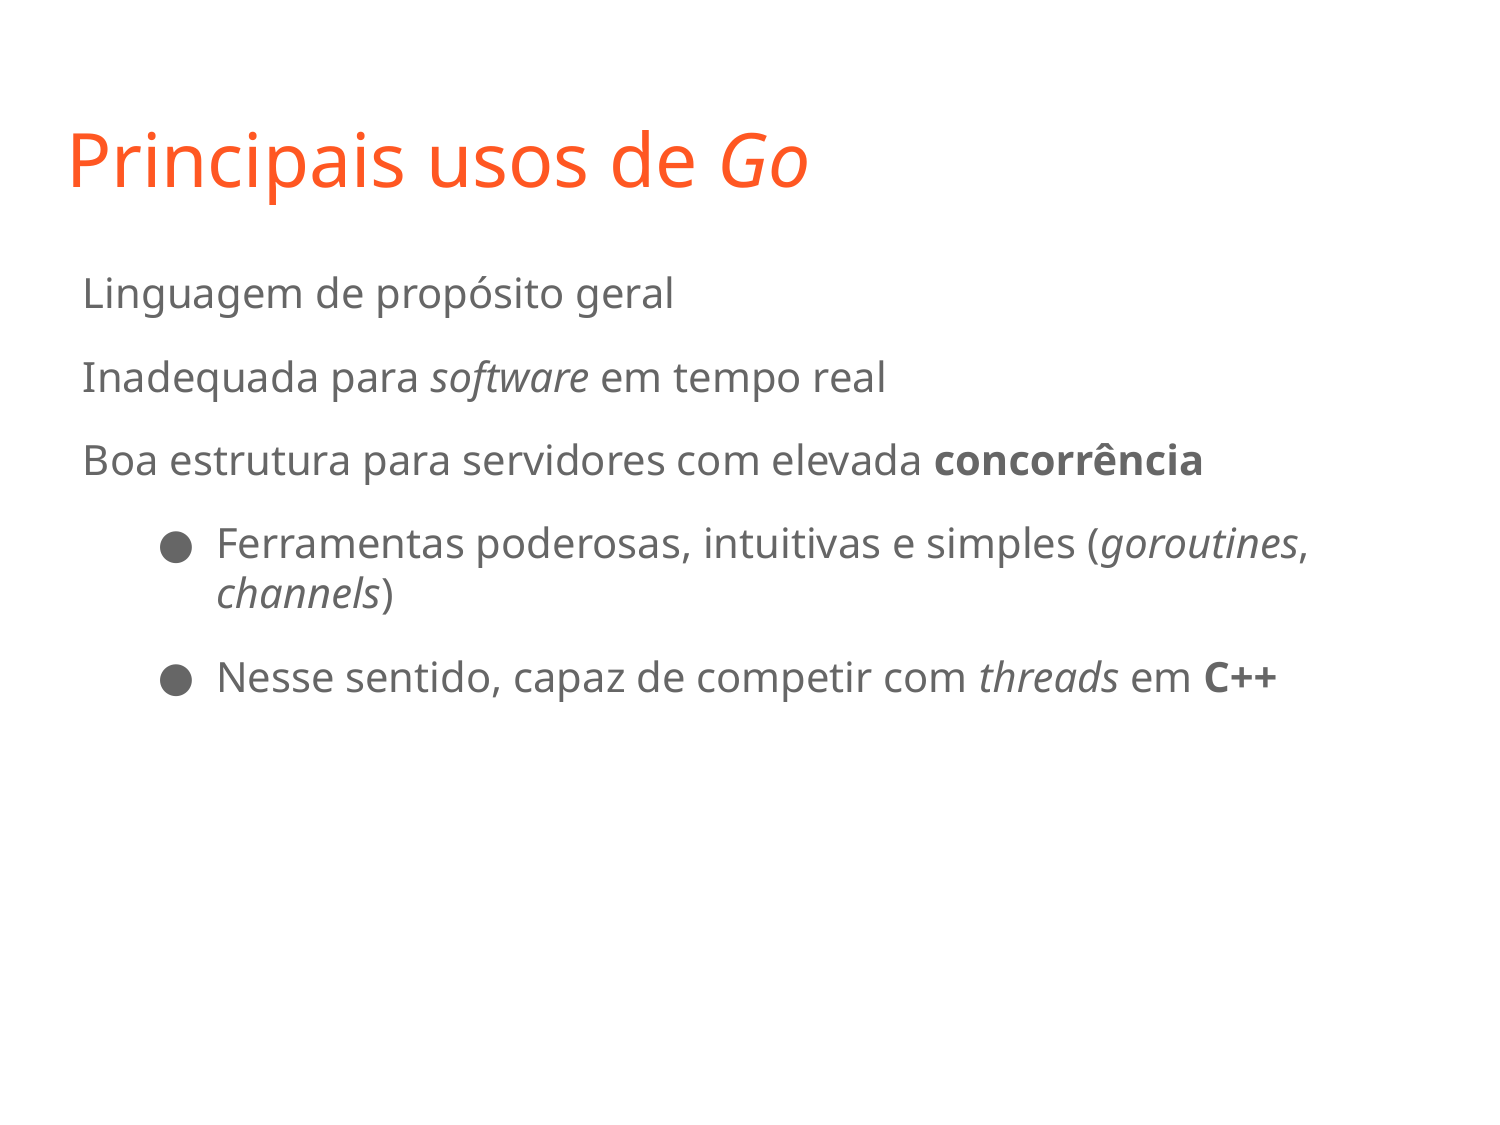

# Principais usos de Go
Linguagem de propósito geral
Inadequada para software em tempo real
Boa estrutura para servidores com elevada concorrência
Ferramentas poderosas, intuitivas e simples (goroutines, channels)
Nesse sentido, capaz de competir com threads em C++